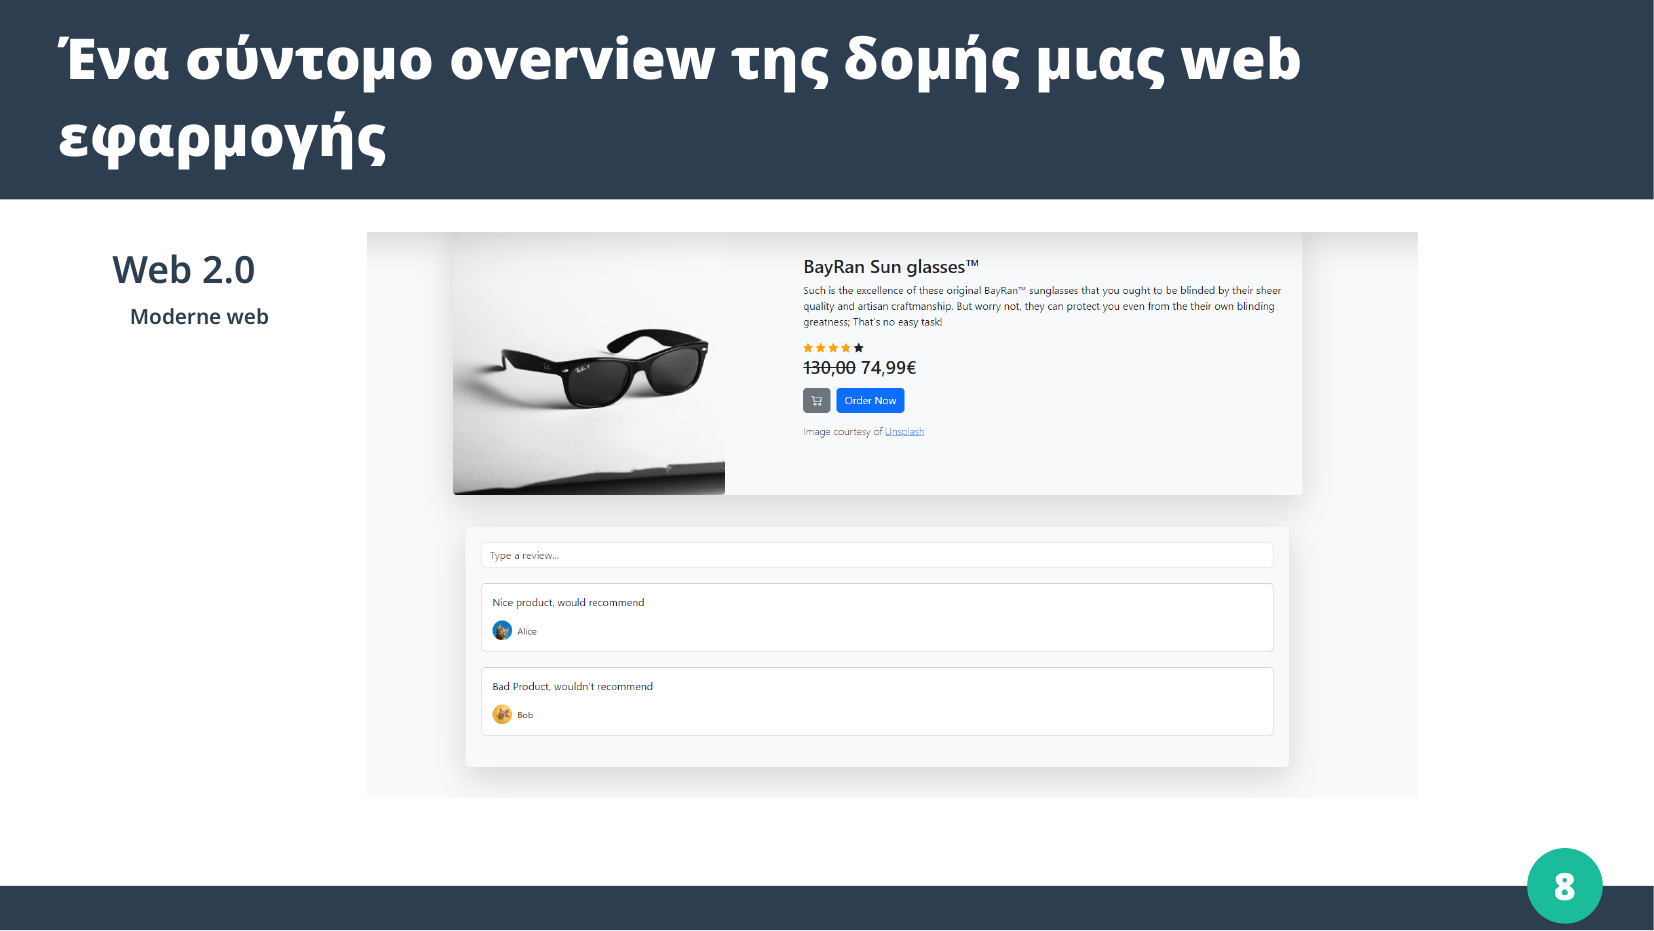

# Ένα σύντομο overview της δομής μιας web εφαρμογής
Web 2.0
Moderne web